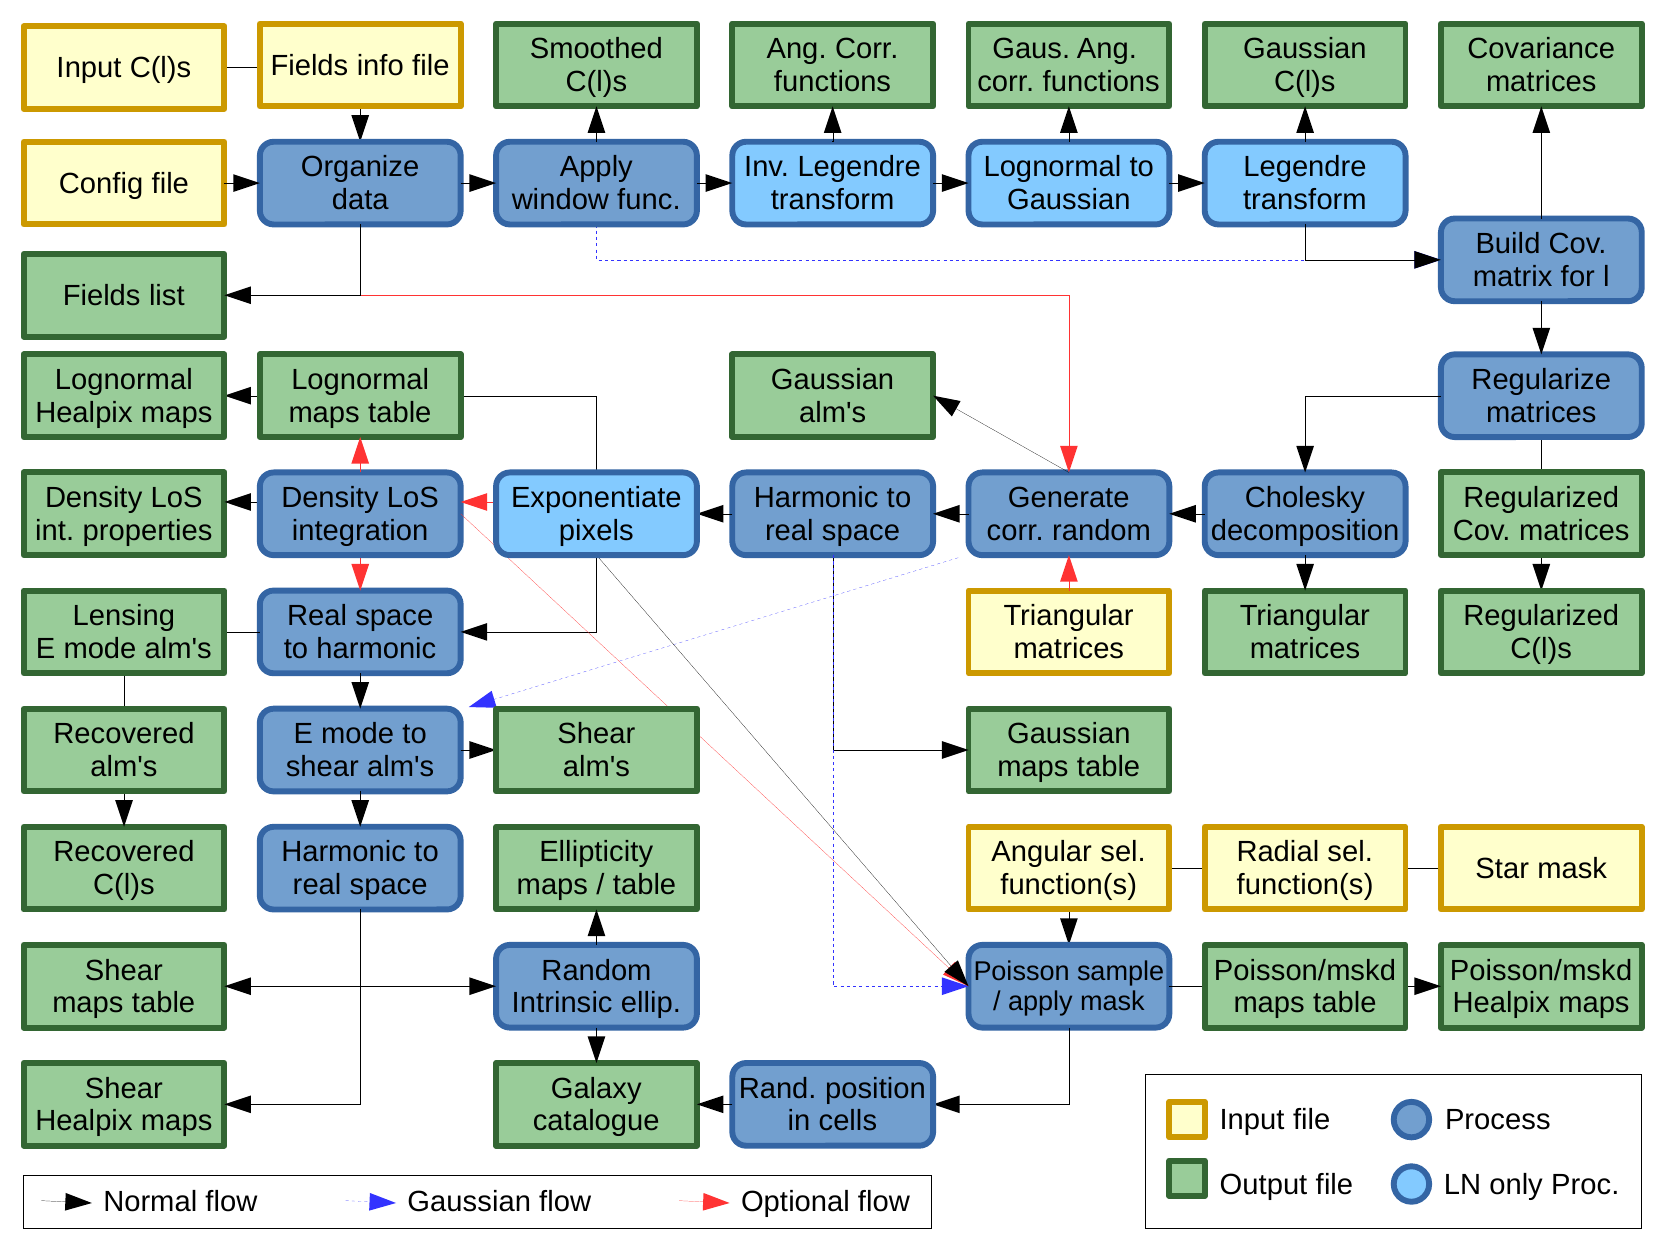

Fields info file
Smoothed
C(l)s
Ang. Corr.
functions
Gaus. Ang.
corr. functions
Gaussian
C(l)s
Covariance
matrices
Input C(l)s
Config file
Organize
data
Apply
window func.
Inv. Legendre
transform
Lognormal to
Gaussian
Legendre
transform
Build Cov.
matrix for l
Fields list
Lognormal
Healpix maps
Lognormal
maps table
Gaussian
alm's
Regularize
matrices
Density LoS
int. properties
Density LoS
integration
Exponentiate
pixels
Harmonic to
real space
Generate
corr. random
Cholesky
decomposition
Regularized
Cov. matrices
Lensing
E mode alm's
Real space
to harmonic
Triangular
matrices
Triangular
matrices
Regularized
C(l)s
Recovered
alm's
E mode to
shear alm's
Shear
alm's
Gaussian
maps table
Recovered
C(l)s
Harmonic to
real space
Ellipticity
maps / table
Angular sel.
function(s)
Radial sel.
function(s)
Star mask
Shear
maps table
Random
Intrinsic ellip.
Poisson sample
/ apply mask
Poisson/mskd
maps table
Poisson/mskd
Healpix maps
Shear
Healpix maps
Galaxy
catalogue
Rand. position
in cells
Input file
Process
Output file
LN only Proc.
Normal flow
Gaussian flow
Optional flow